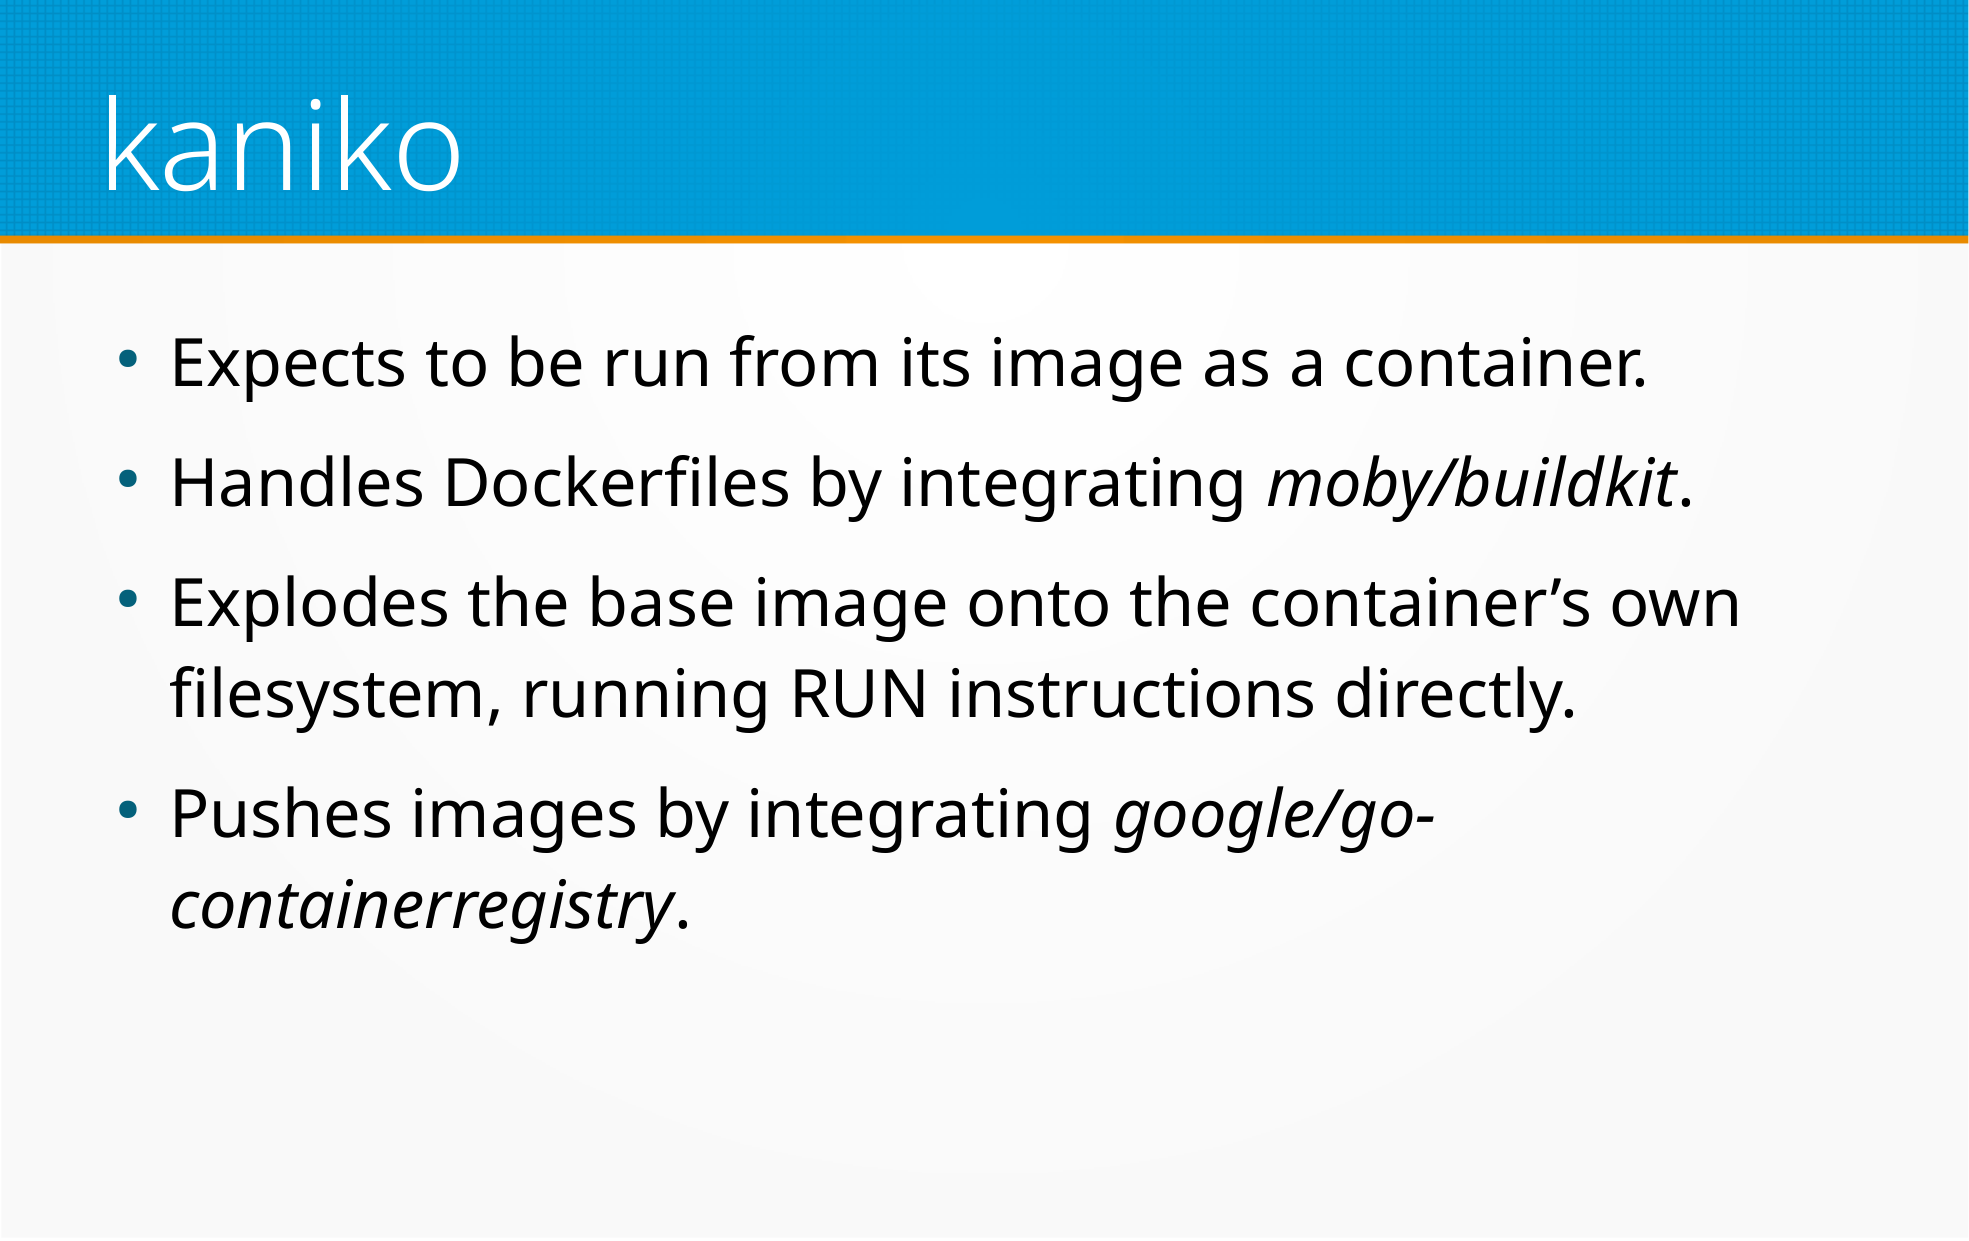

# kaniko
Expects to be run from its image as a container.
Handles Dockerfiles by integrating moby/buildkit.
Explodes the base image onto the container’s own filesystem, running RUN instructions directly.
Pushes images by integrating google/go-containerregistry.